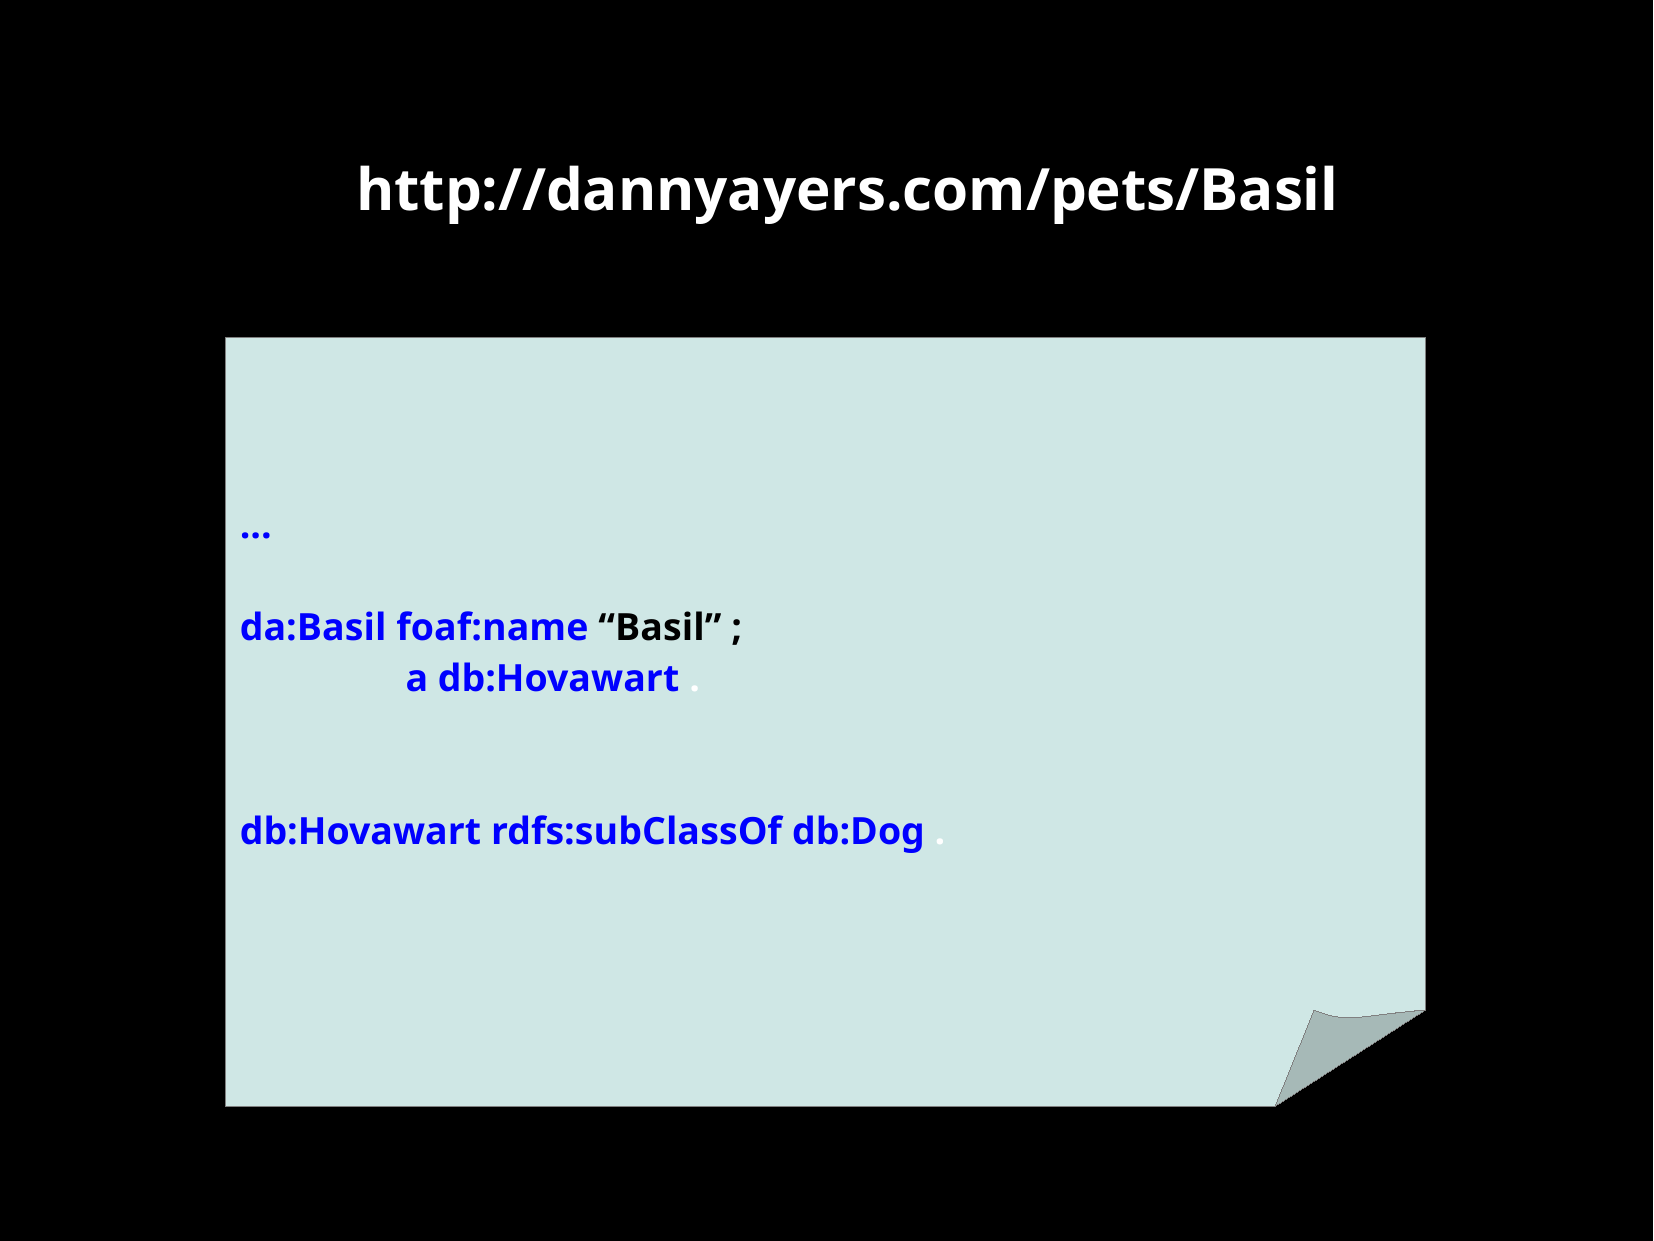

http://dannyayers.com/pets/Basil
...
da:Basil foaf:name “Basil” ;
 a db:Hovawart .
db:Hovawart rdfs:subClassOf db:Dog .